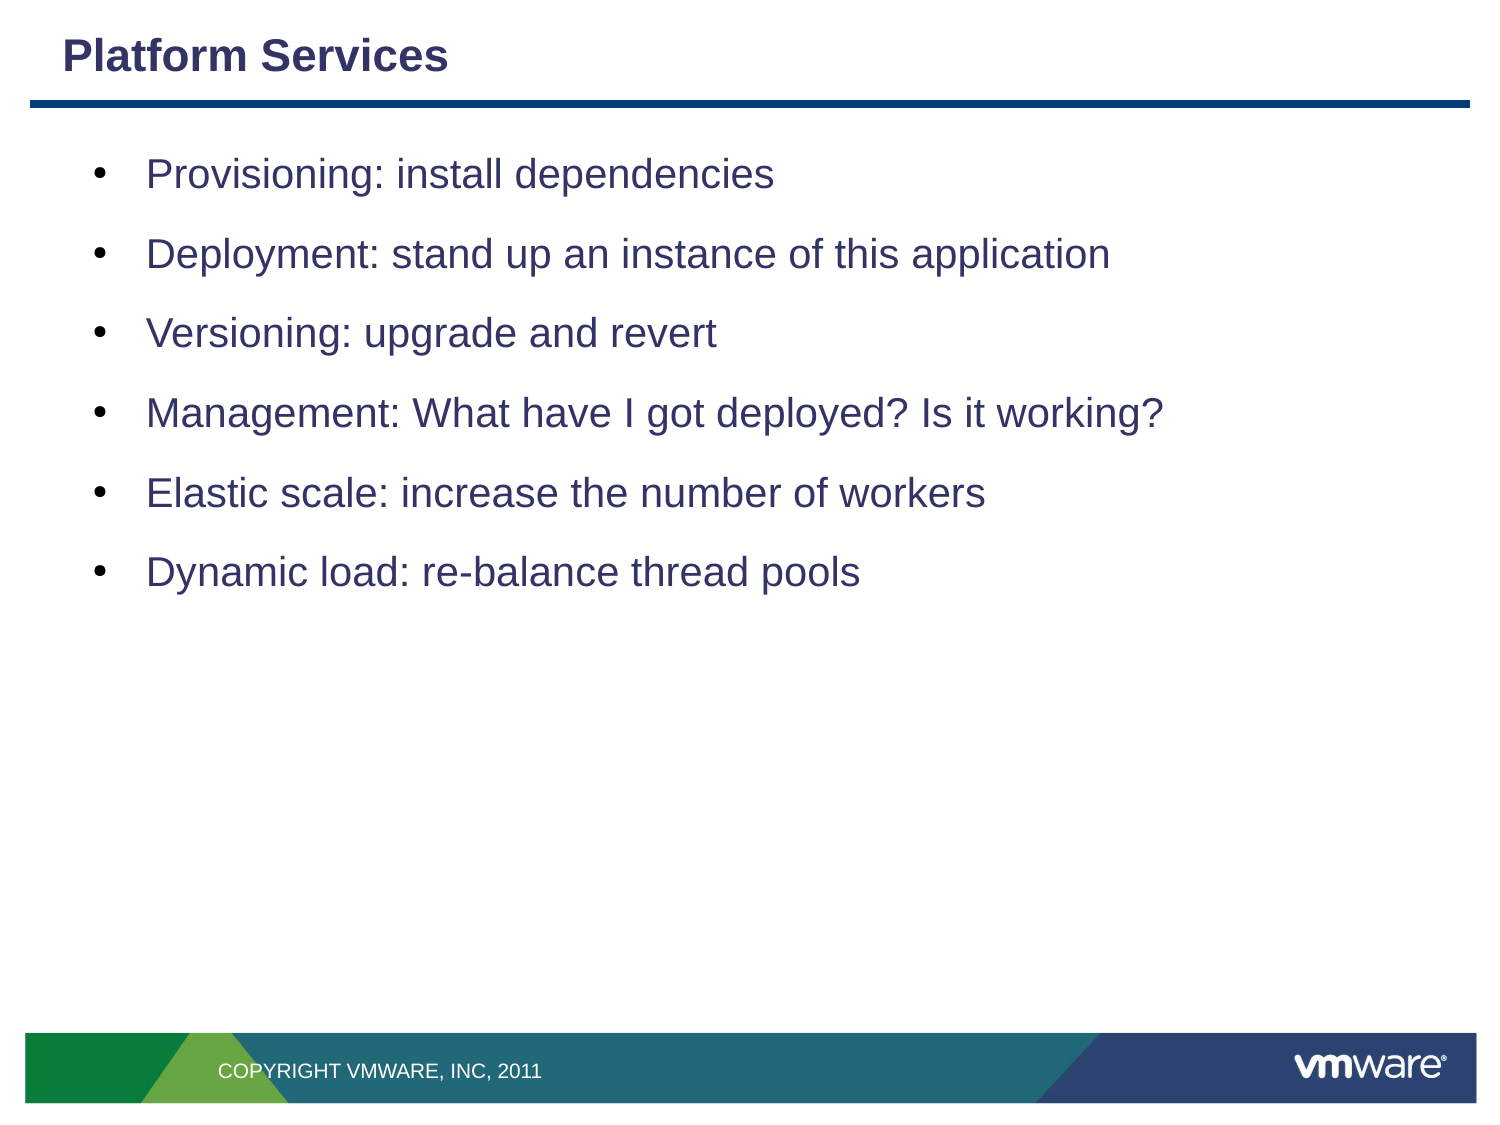

# Platform Services
Provisioning: install dependencies
Deployment: stand up an instance of this application
Versioning: upgrade and revert
Management: What have I got deployed? Is it working?
Elastic scale: increase the number of workers
Dynamic load: re-balance thread pools